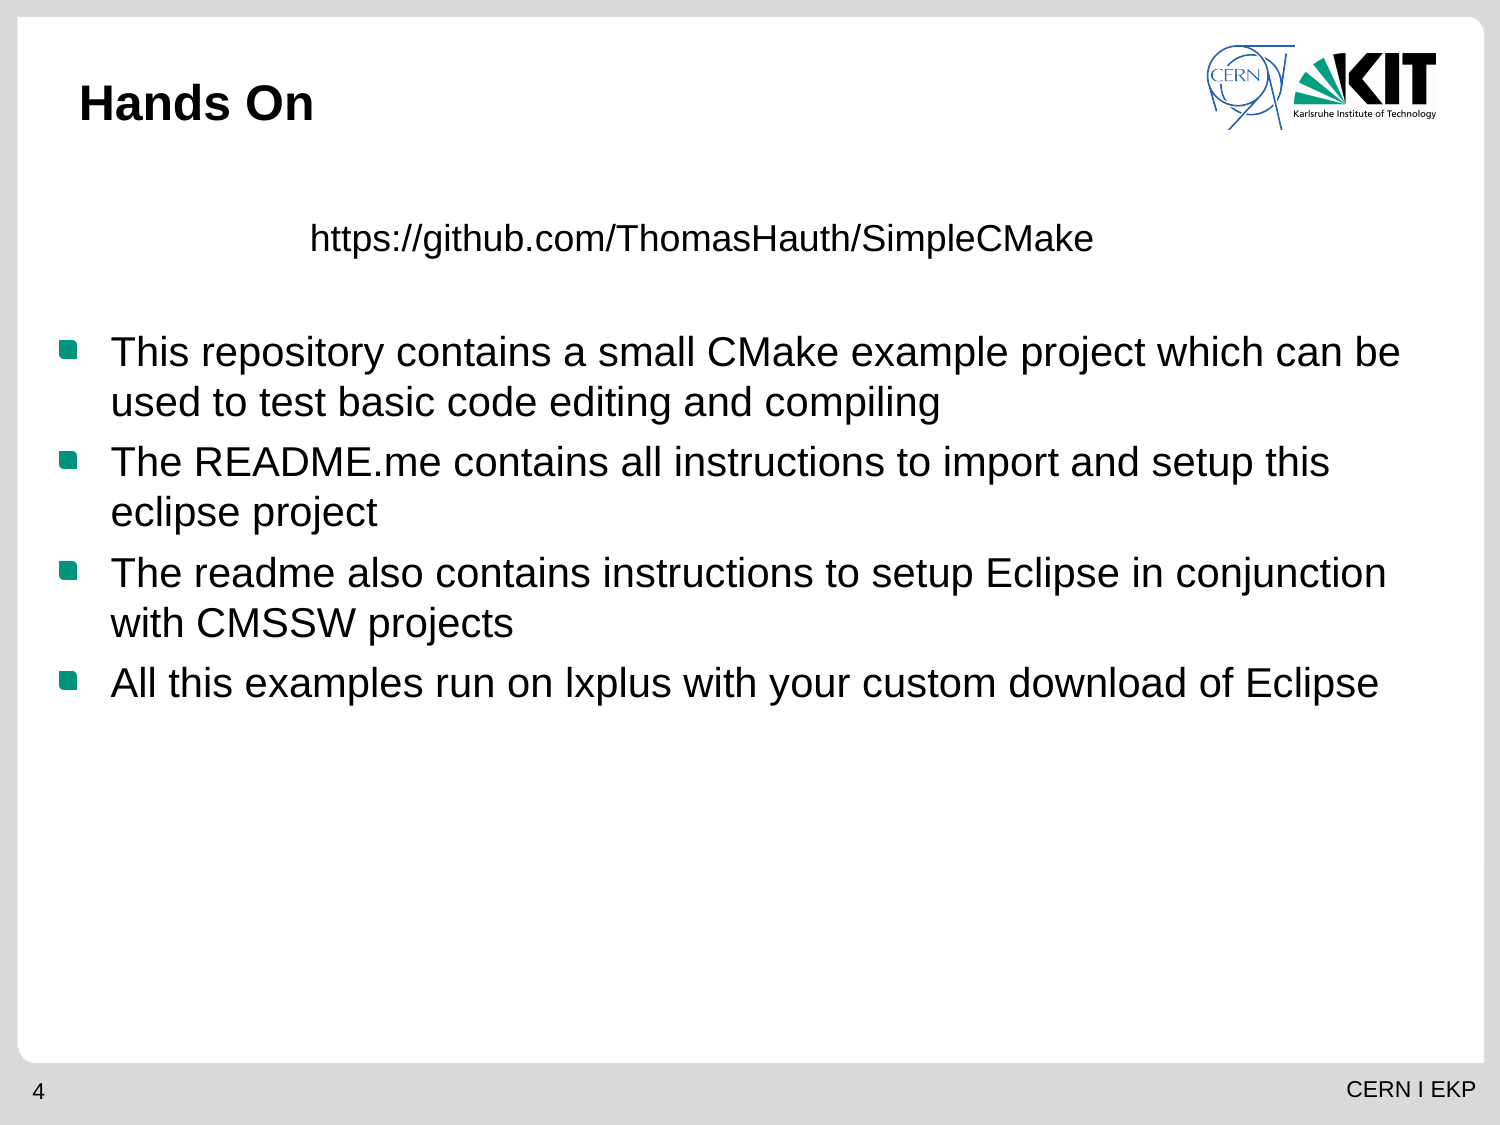

# Hands On
https://github.com/ThomasHauth/SimpleCMake
This repository contains a small CMake example project which can be used to test basic code editing and compiling
The README.me contains all instructions to import and setup this eclipse project
The readme also contains instructions to setup Eclipse in conjunction with CMSSW projects
All this examples run on lxplus with your custom download of Eclipse
4